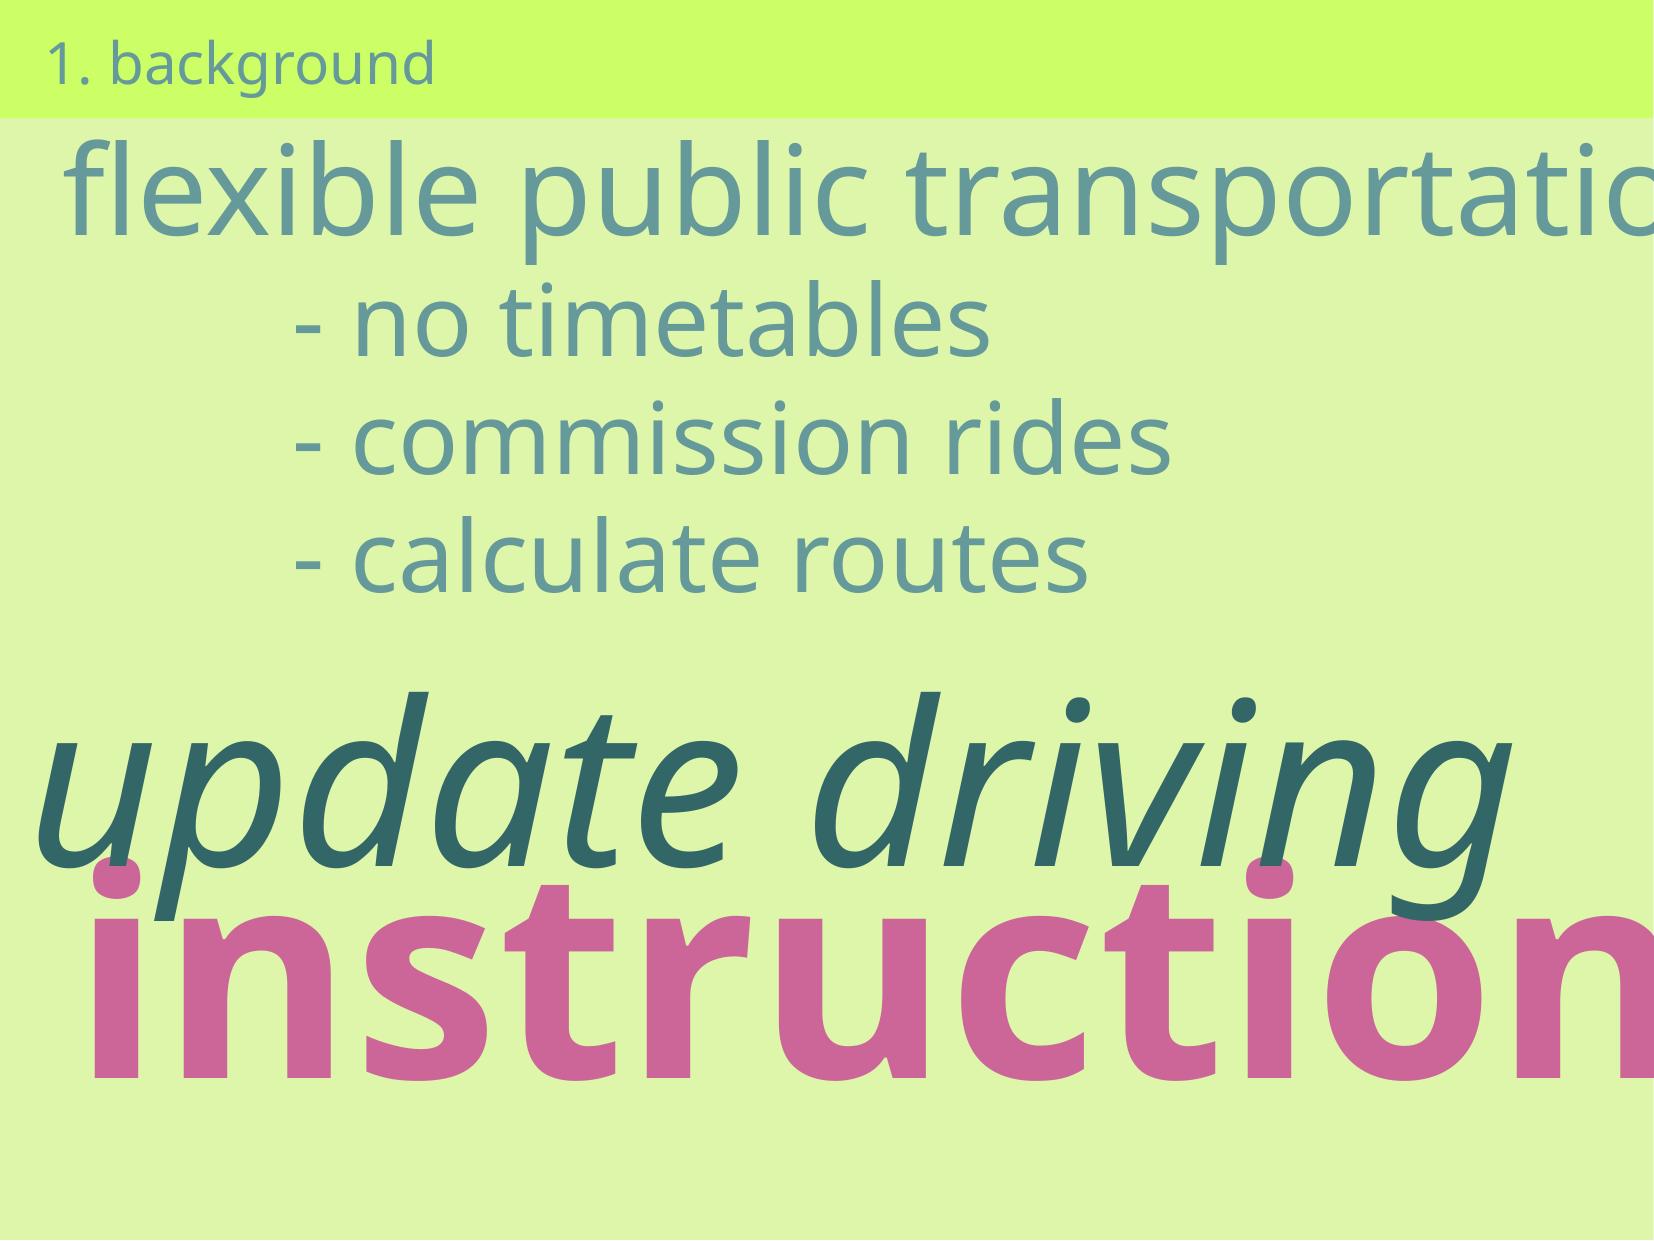

1. background
flexible public transportation:
- no timetables
- commission rides
- calculate routes
update driving
instructions